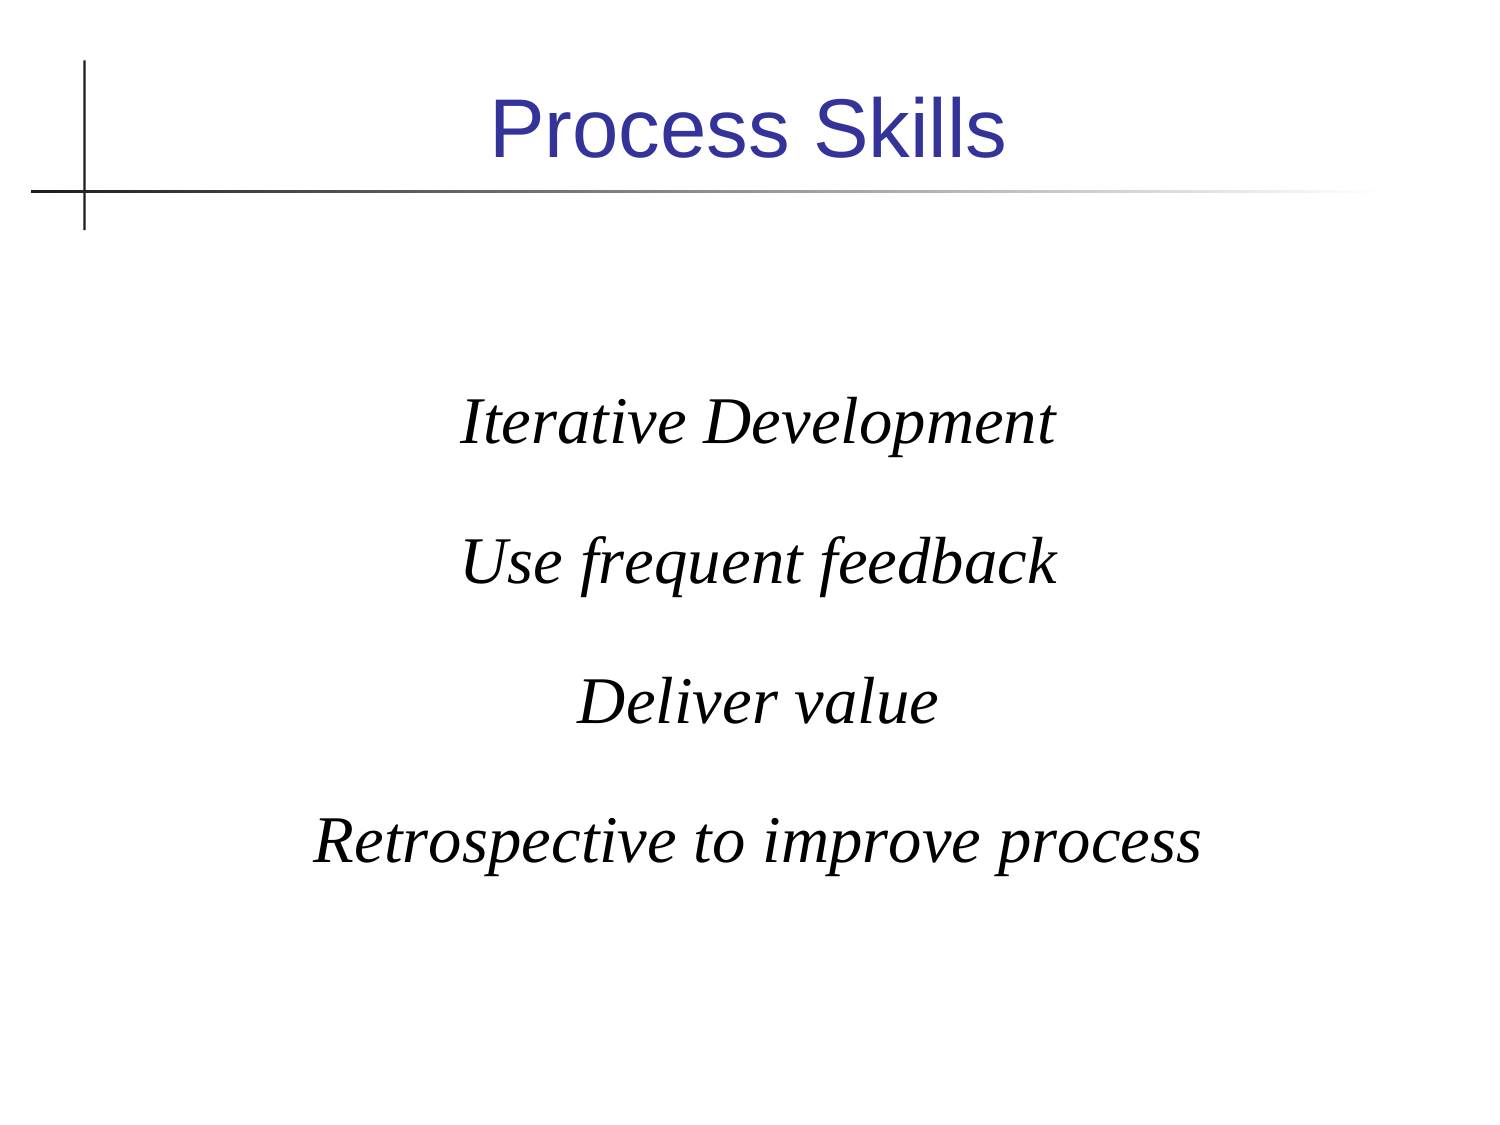

# Process Skills
Iterative Development
Use frequent feedback
Deliver value
Retrospective to improve process